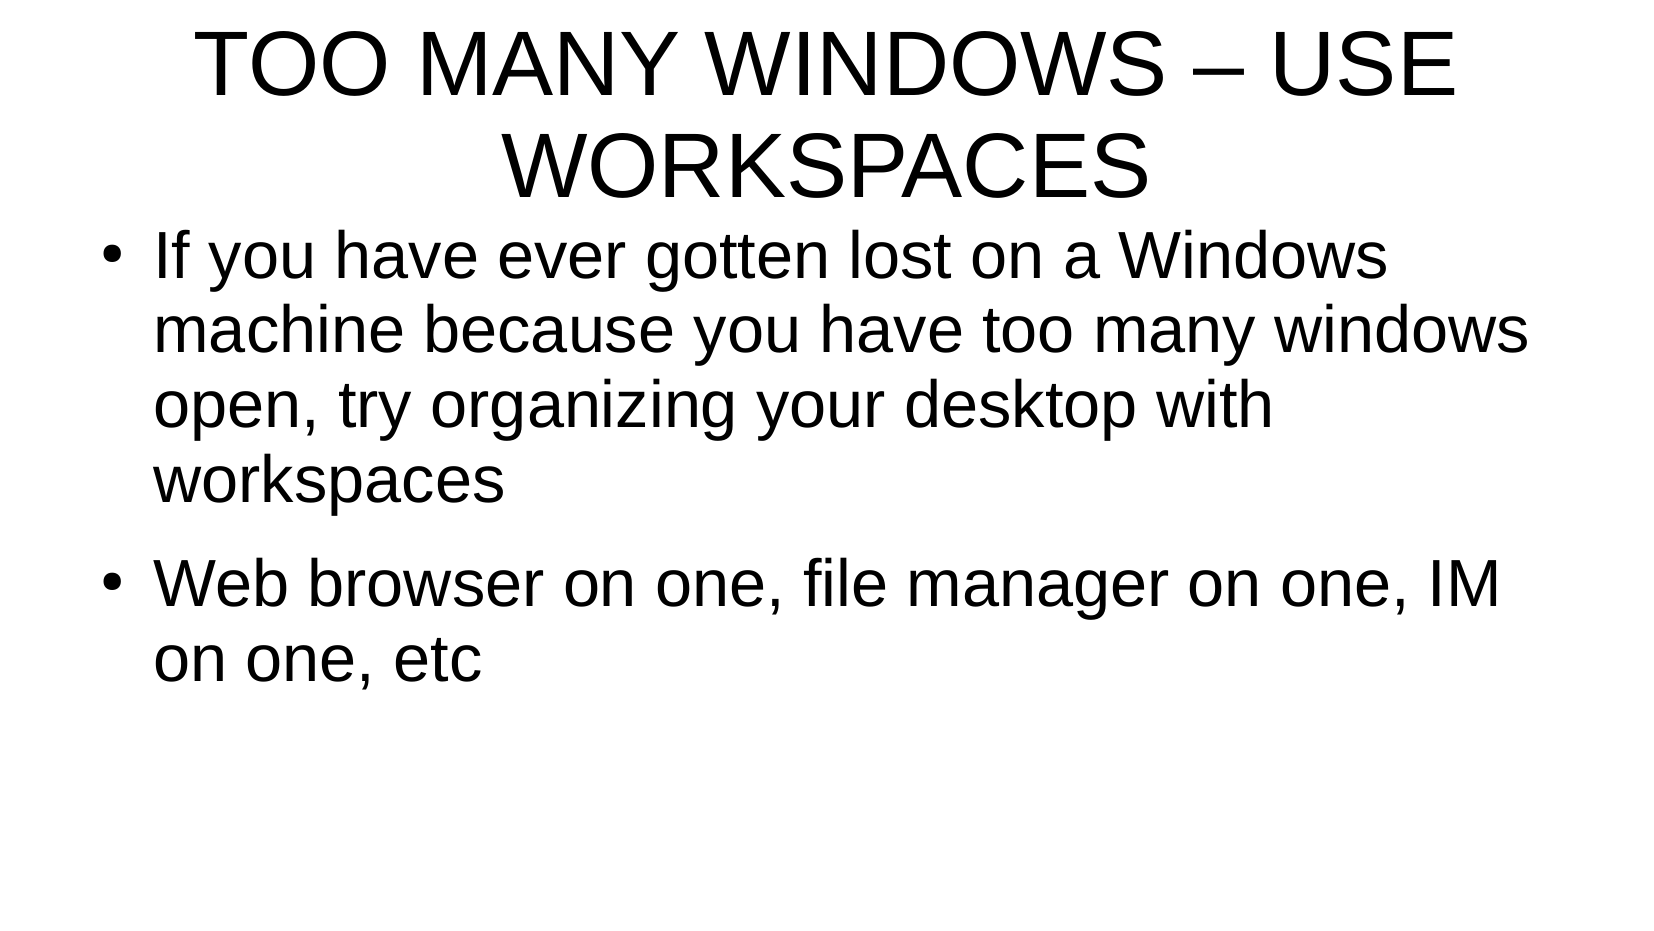

# TOO MANY WINDOWS – USE WORKSPACES
If you have ever gotten lost on a Windows machine because you have too many windows open, try organizing your desktop with workspaces
Web browser on one, file manager on one, IM on one, etc